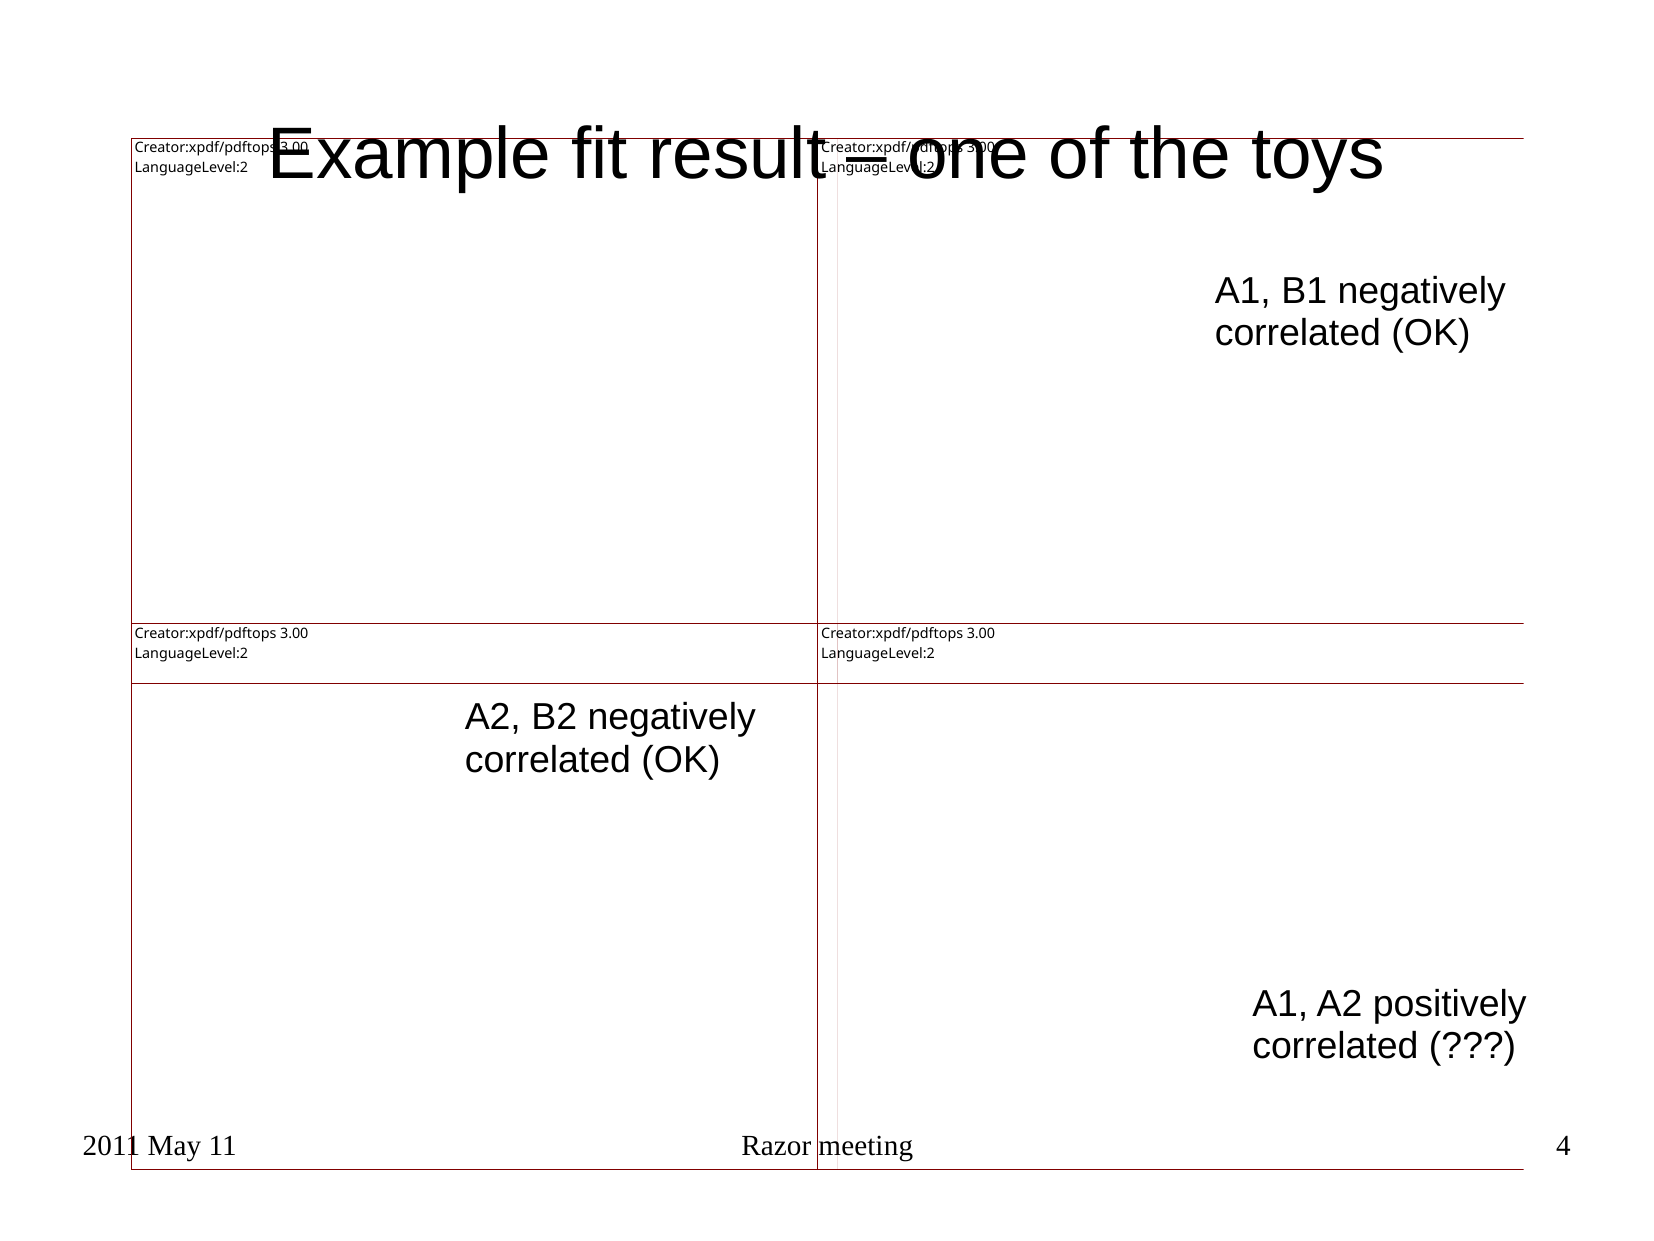

# Example fit result – one of the toys
A1, B1 negatively correlated (OK)
A2, B2 negatively correlated (OK)
A1, A2 positively correlated (???)
2011 May 11
Razor meeting
4